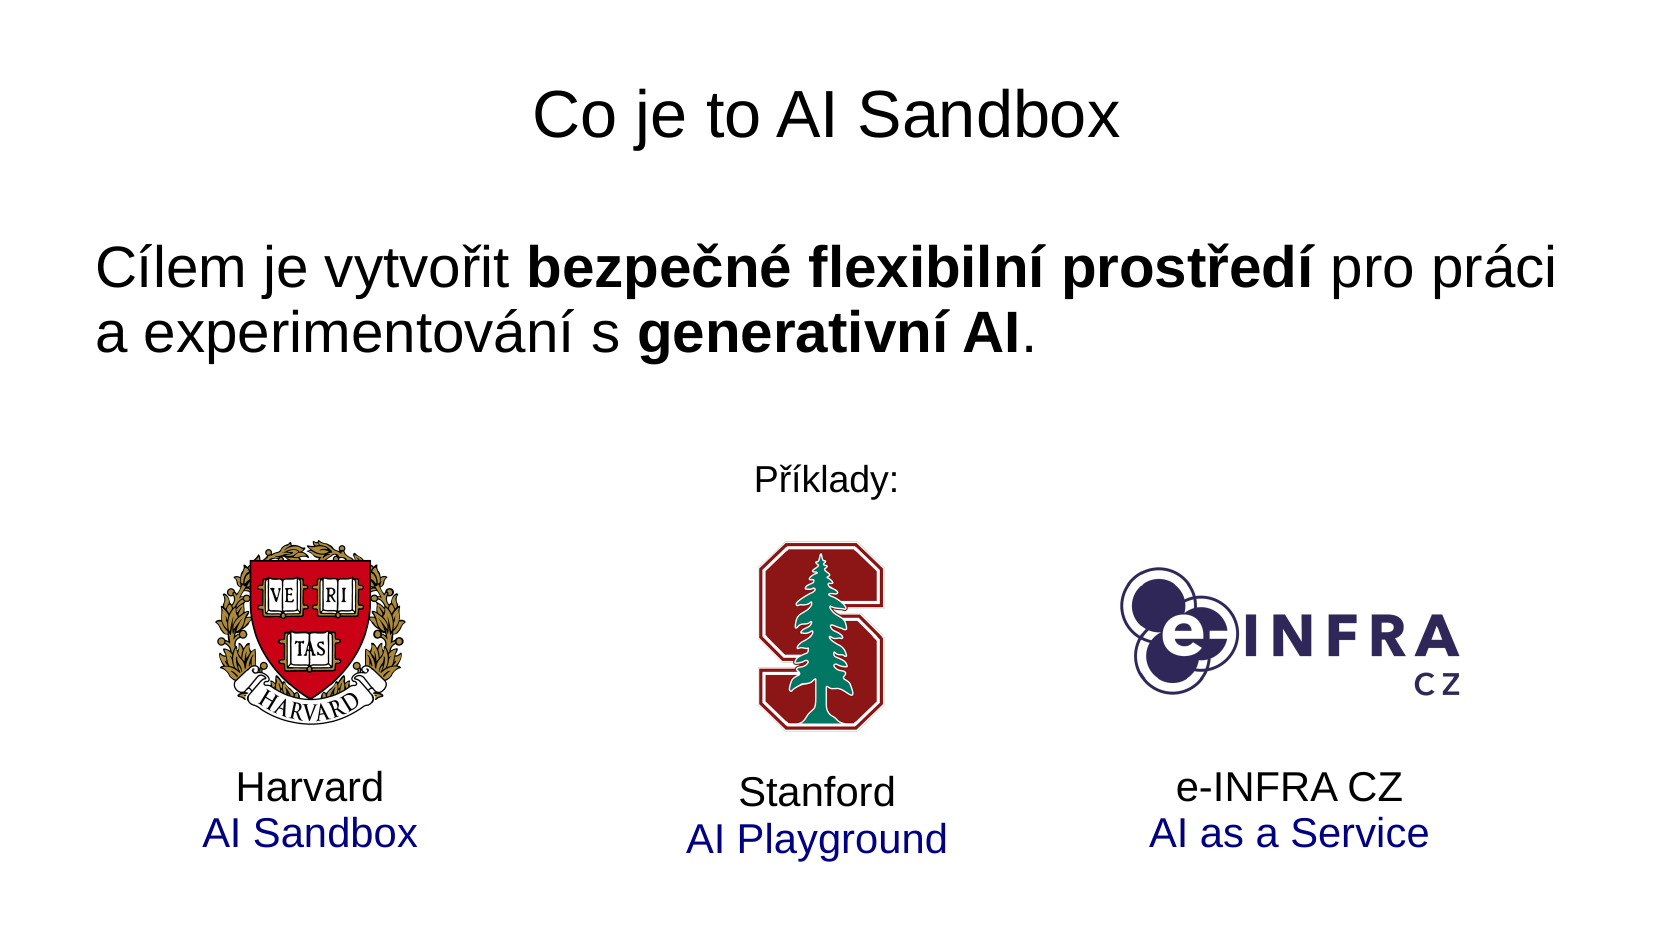

# Co je to AI Sandbox
Cílem je vytvořit bezpečné flexibilní prostředí pro práci a experimentování s generativní AI.
Příklady:
Harvard
AI Sandbox
e-INFRA CZ
AI as a Service
Stanford
AI Playground